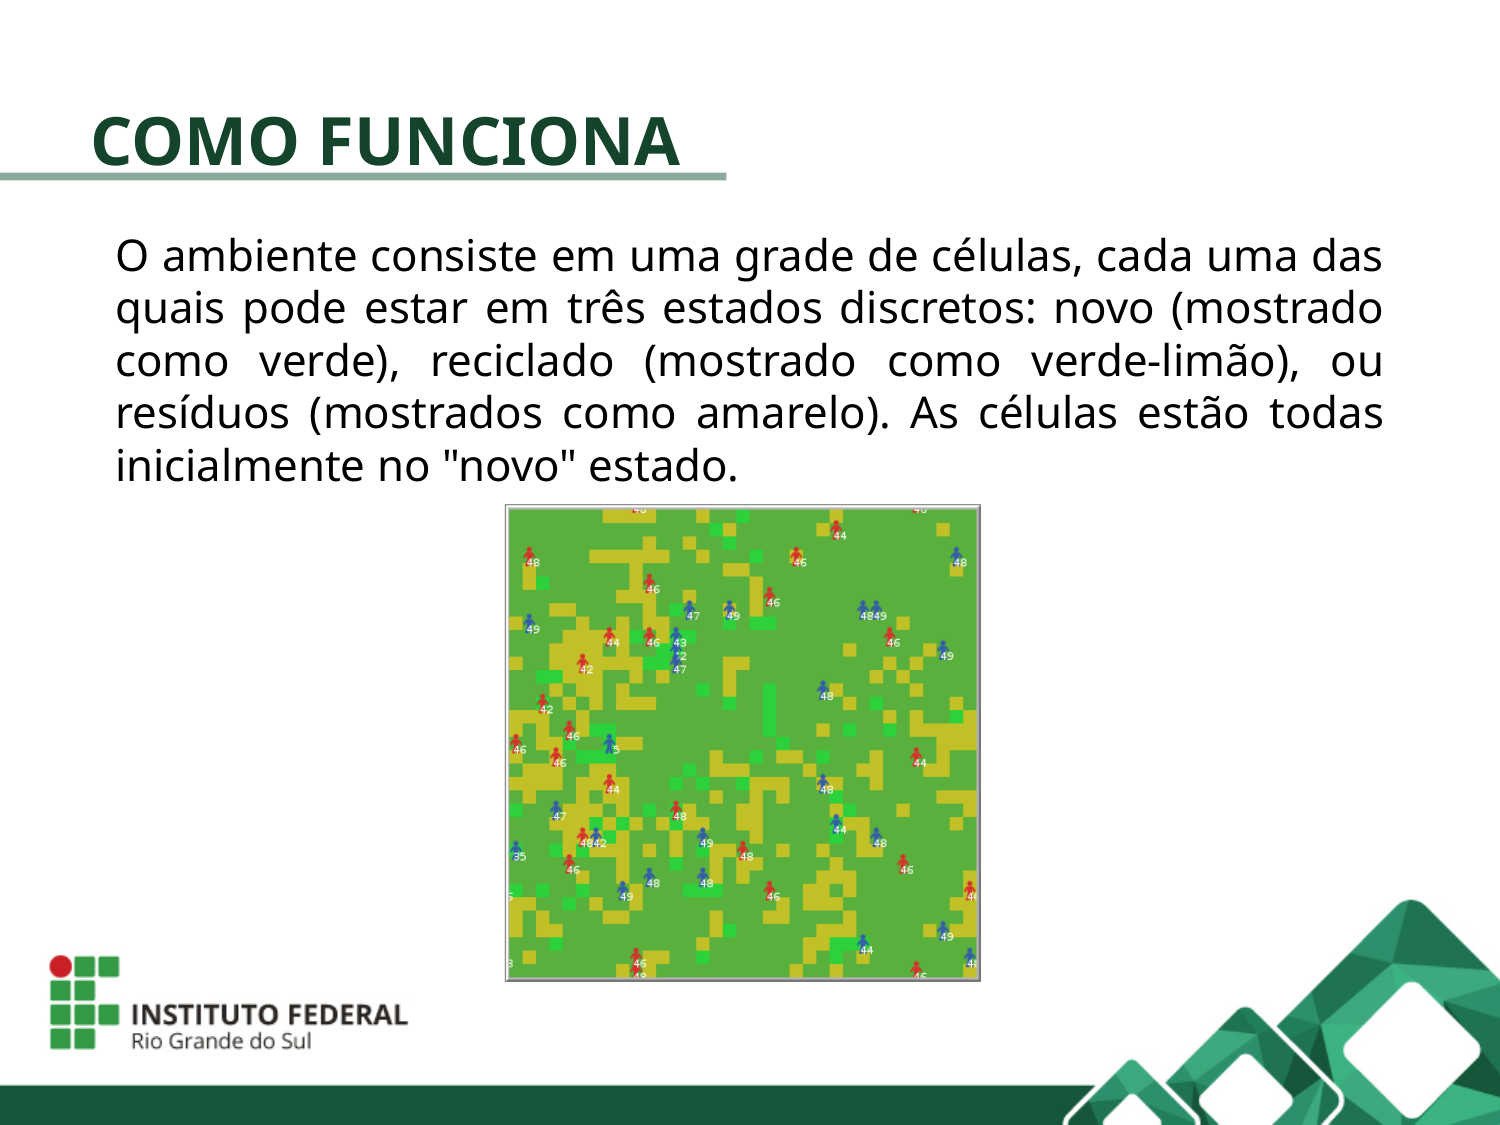

# COMO FUNCIONA
O ambiente consiste em uma grade de células, cada uma das quais pode estar em três estados discretos: novo (mostrado como verde), reciclado (mostrado como verde-limão), ou resíduos (mostrados como amarelo). As células estão todas inicialmente no "novo" estado.